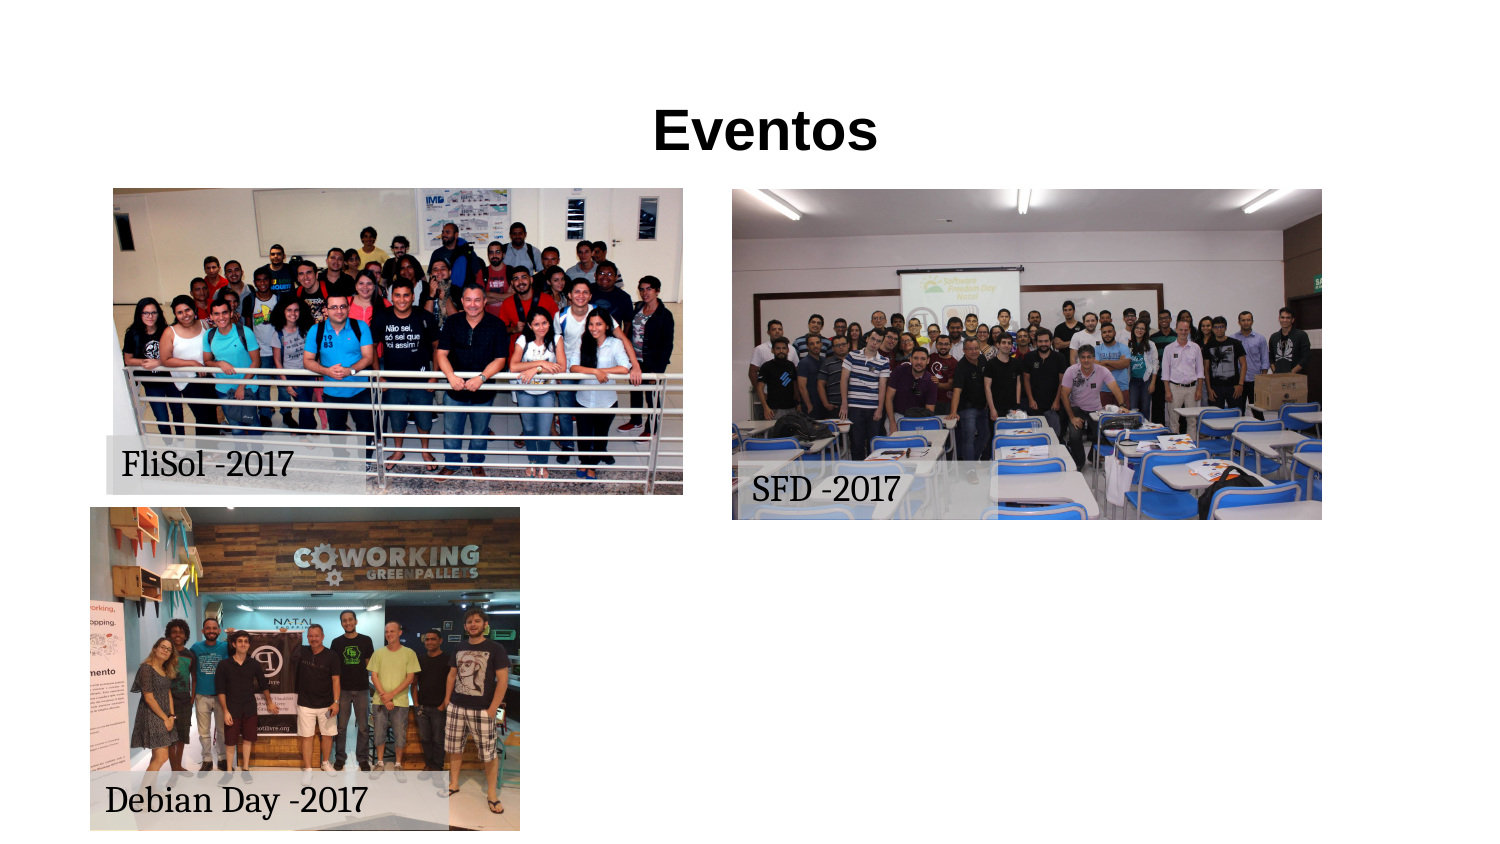

# Eventos
FliSol -2017
SFD -2017
Debian Day -2017